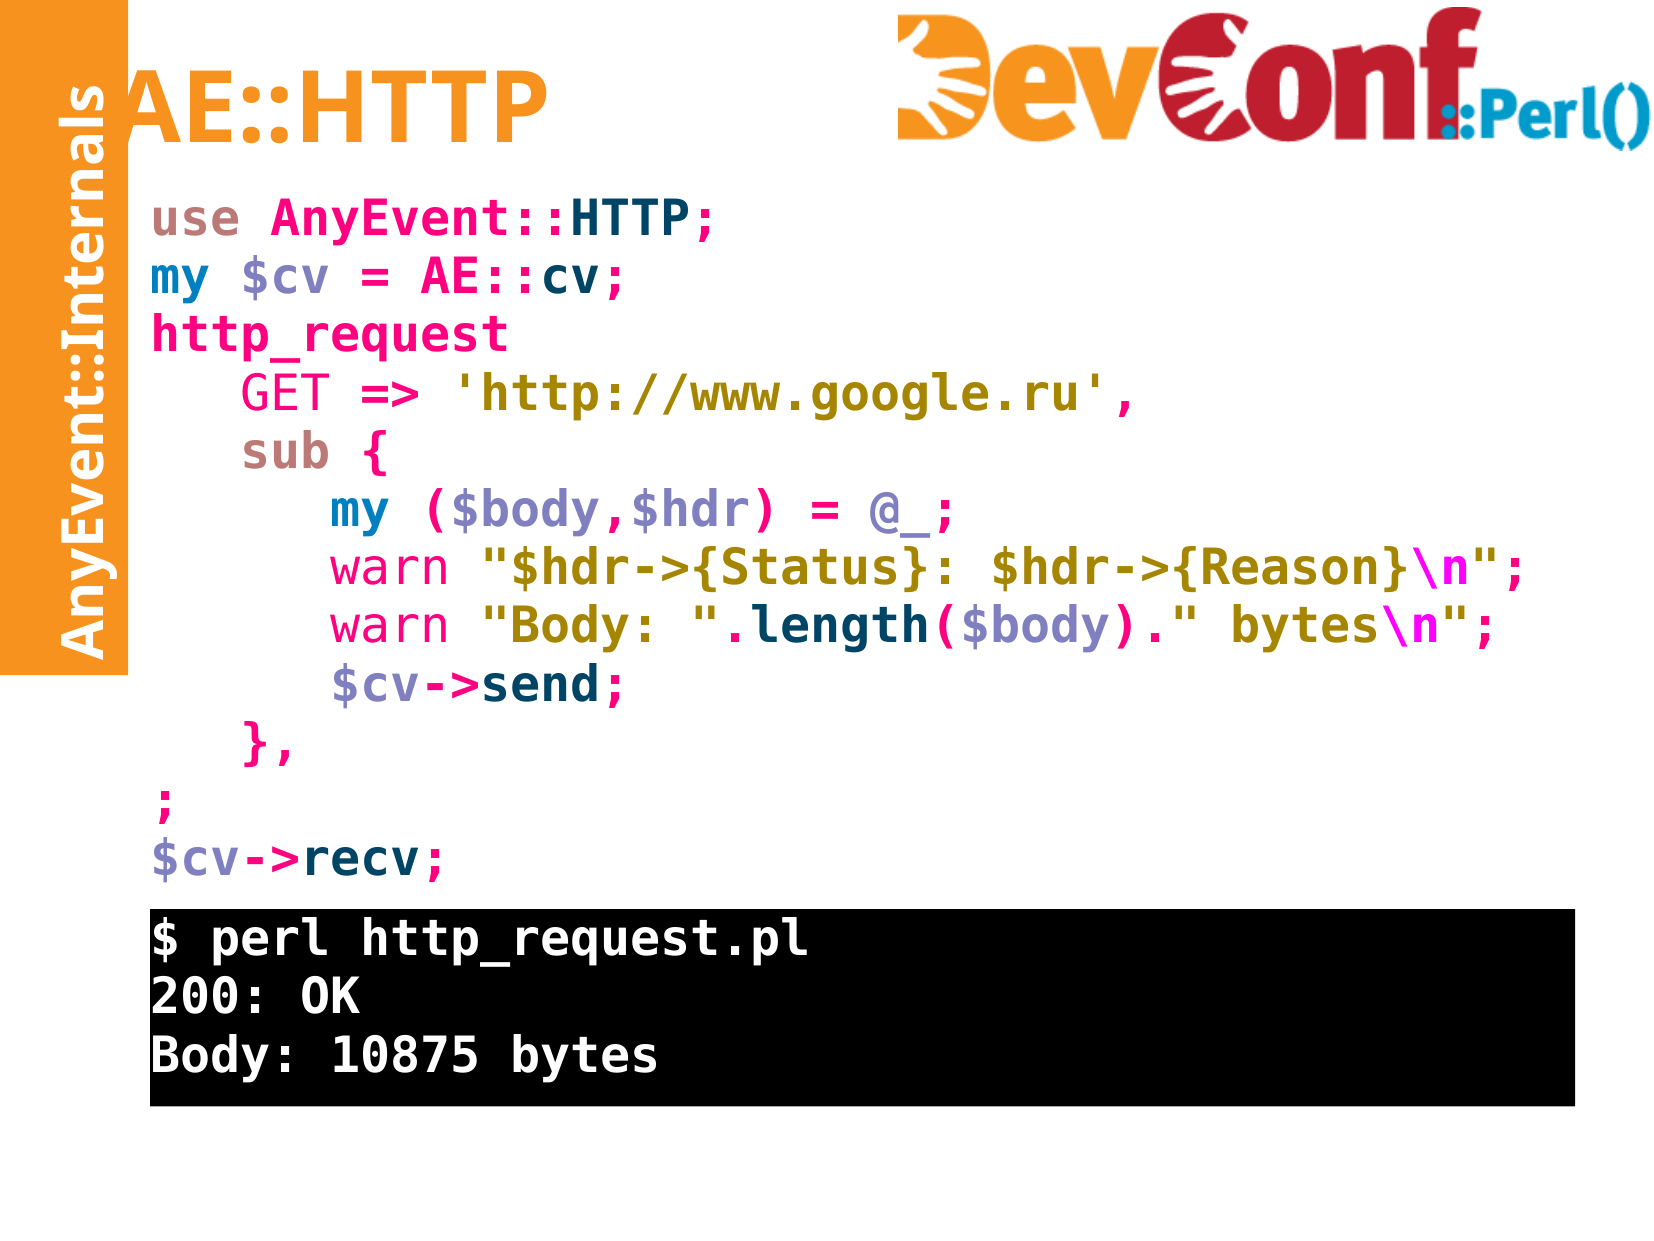

# AE::HTTP
use AnyEvent::HTTP;
my $cv = AE::cv;
http_request
 GET => 'http://www.google.ru',
 sub {
 my ($body,$hdr) = @_;
 warn "$hdr->{Status}: $hdr->{Reason}\n";
 warn "Body: ".length($body)." bytes\n";
 $cv->send;
 },
;
$cv->recv;
 AnyEvent::Internals
$ perl http_request.pl
200: OK
Body: 10875 bytes